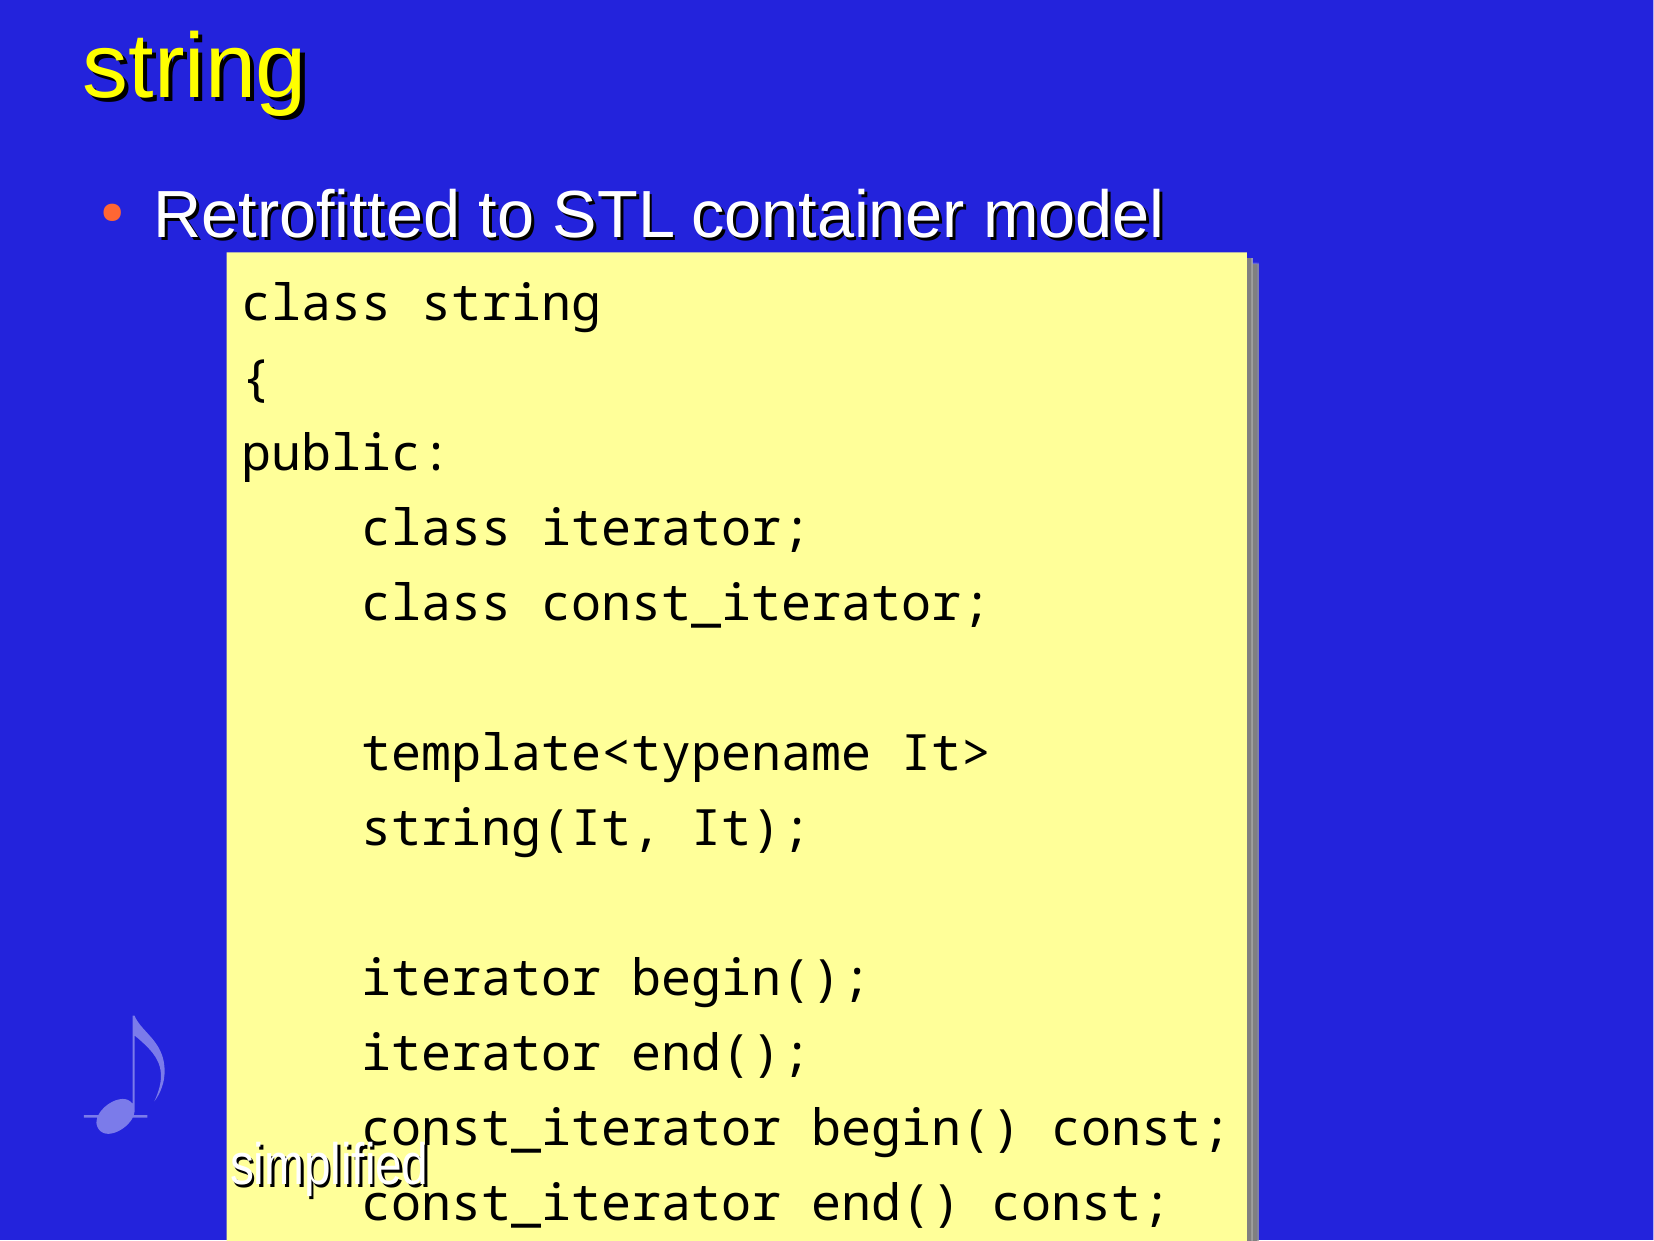

# string
Retrofitted to STL container model
class string
{
public:
 class iterator;
 class const_iterator;
 template<typename It>
 string(It, It);
 iterator begin();
 iterator end();
 const_iterator begin() const;
 const_iterator end() const;
 ...
};
simplified